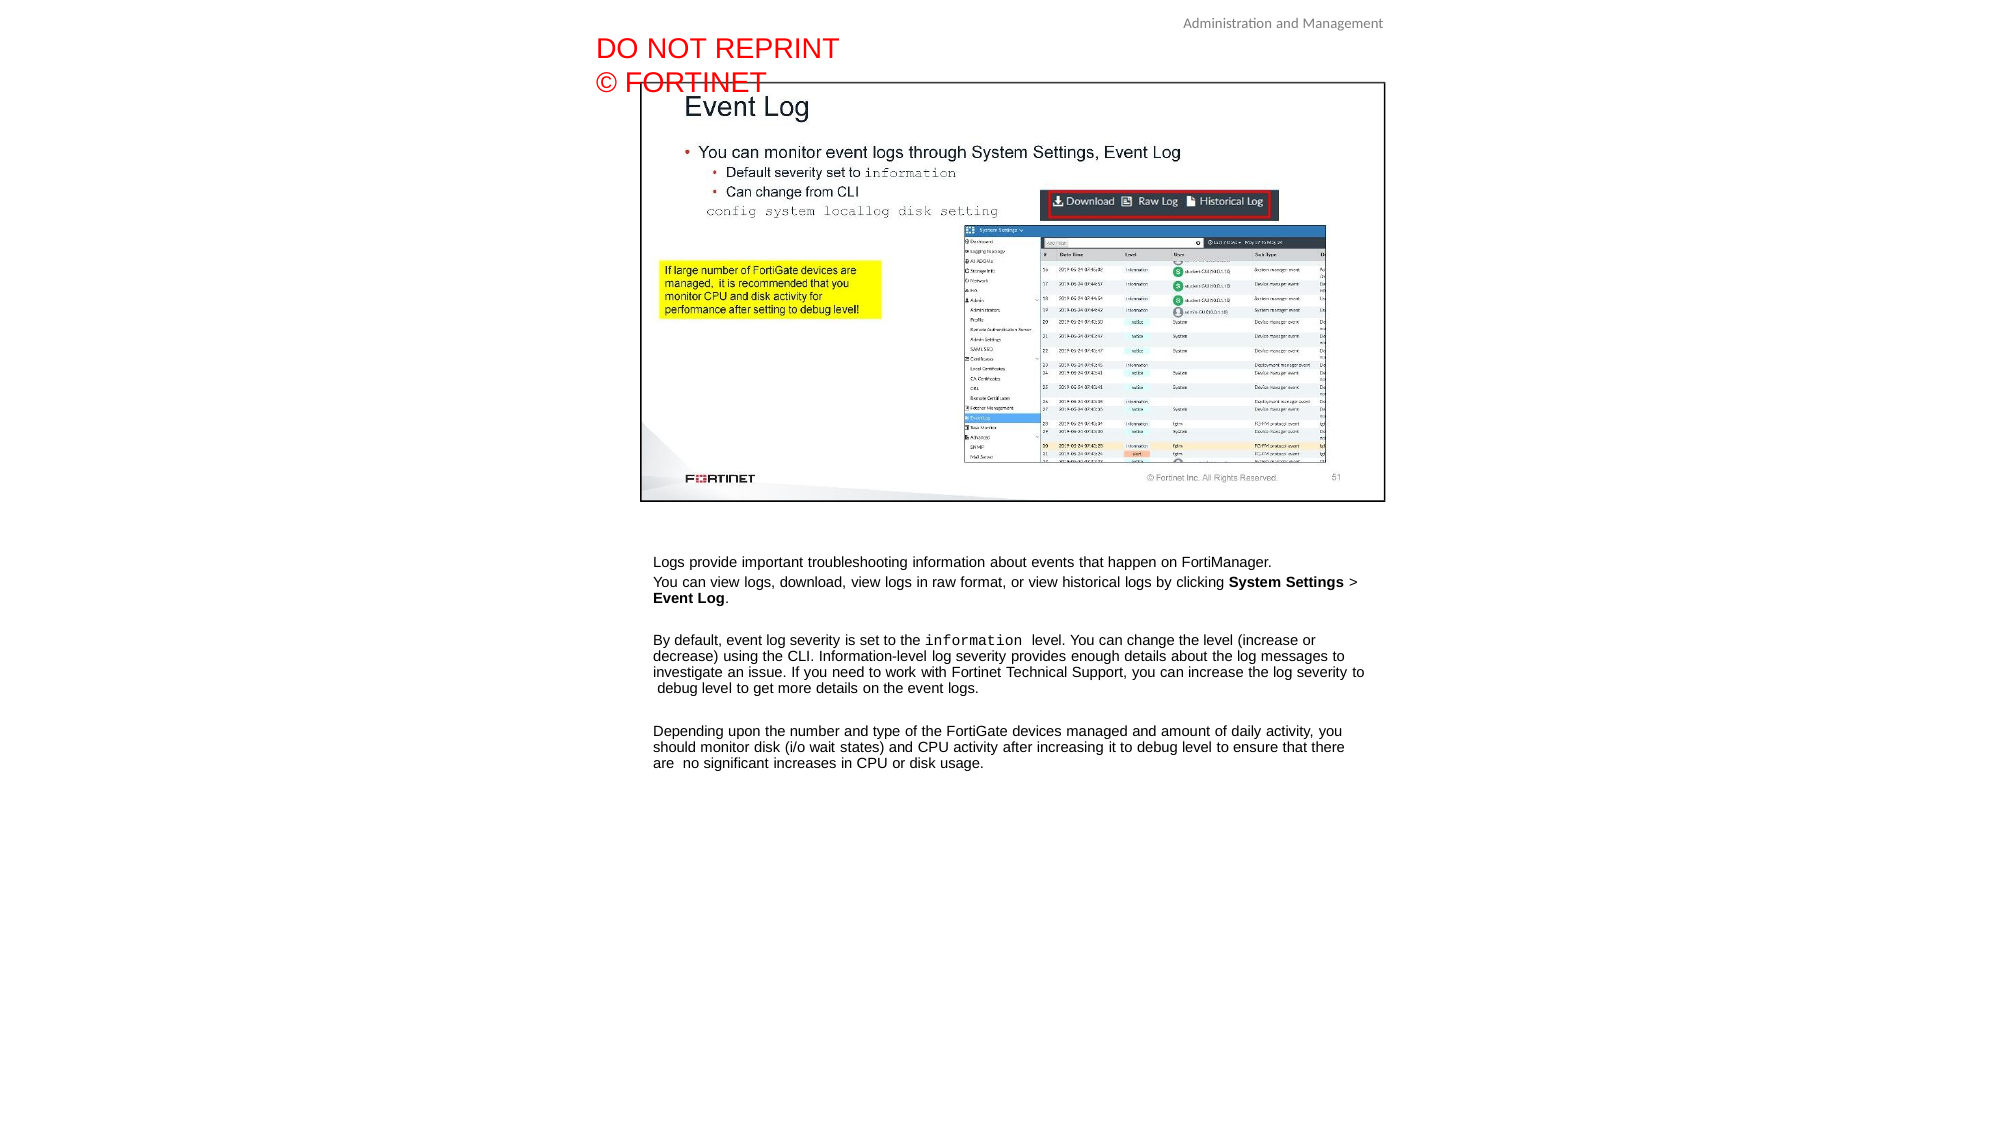

Administration and Management
DO NOT REPRINT
© FORTINET
Logs provide important troubleshooting information about events that happen on FortiManager.
You can view logs, download, view logs in raw format, or view historical logs by clicking System Settings >
Event Log.
By default, event log severity is set to the information level. You can change the level (increase or decrease) using the CLI. Information-level log severity provides enough details about the log messages to investigate an issue. If you need to work with Fortinet Technical Support, you can increase the log severity to debug level to get more details on the event logs.
Depending upon the number and type of the FortiGate devices managed and amount of daily activity, you should monitor disk (i/o wait states) and CPU activity after increasing it to debug level to ensure that there are no significant increases in CPU or disk usage.
FortiManager 6.2 Study Guide
1